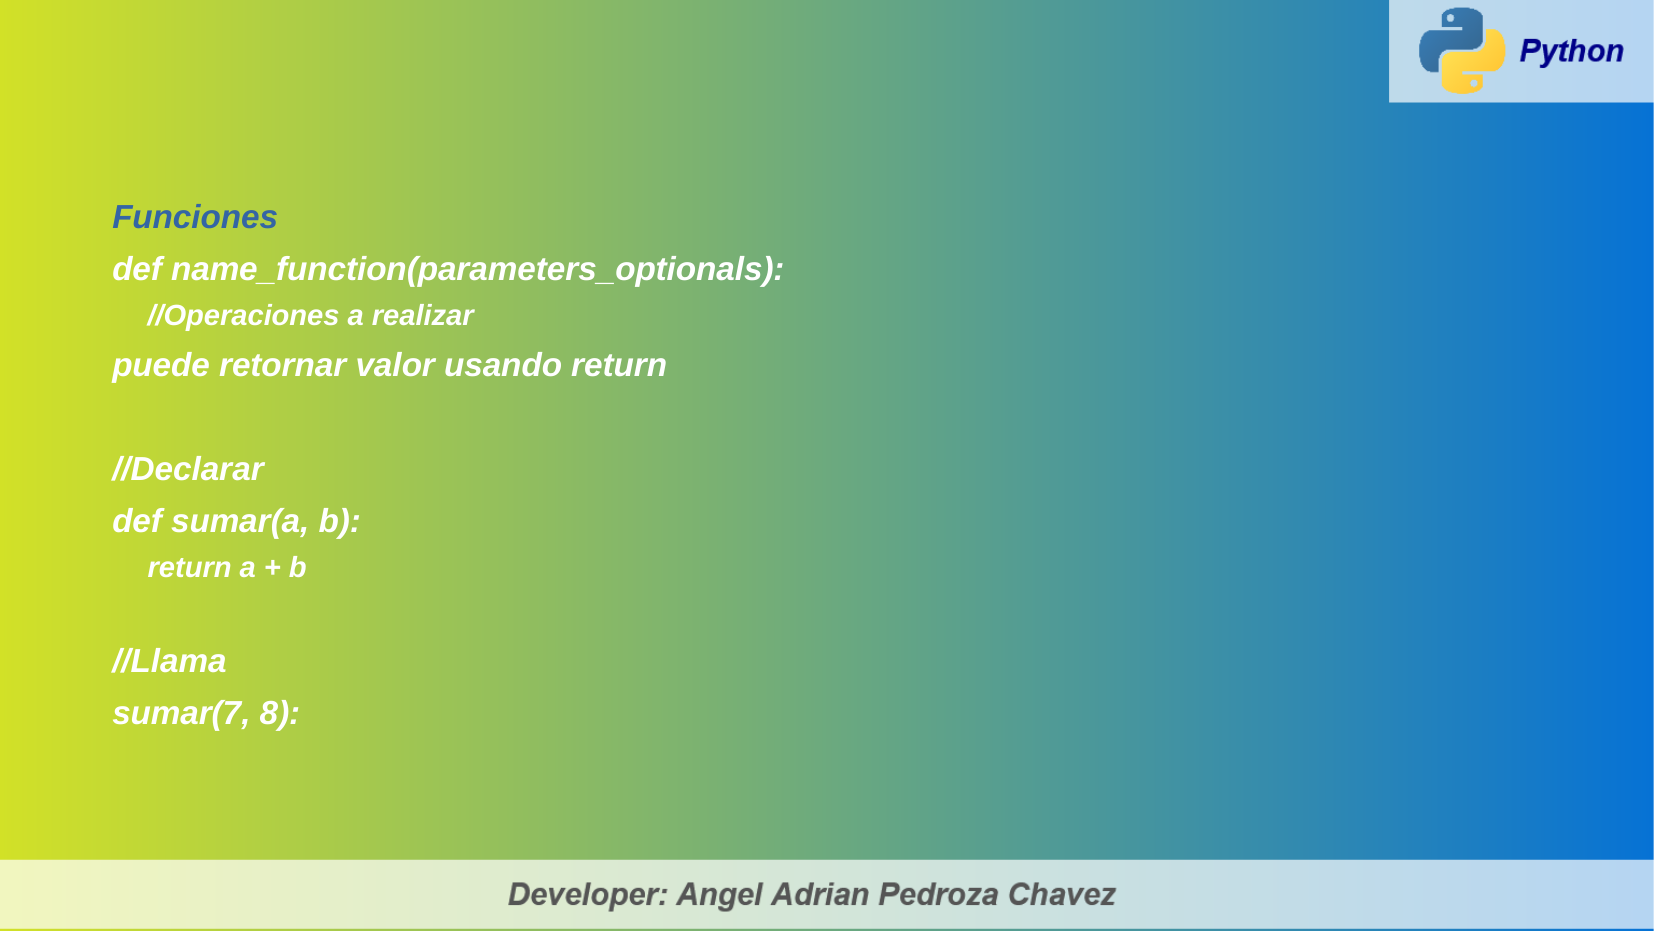

# Funciones
def name_function(parameters_optionals):
//Operaciones a realizar
puede retornar valor usando return
//Declarar
def sumar(a, b):
return a + b
//Llama
sumar(7, 8):